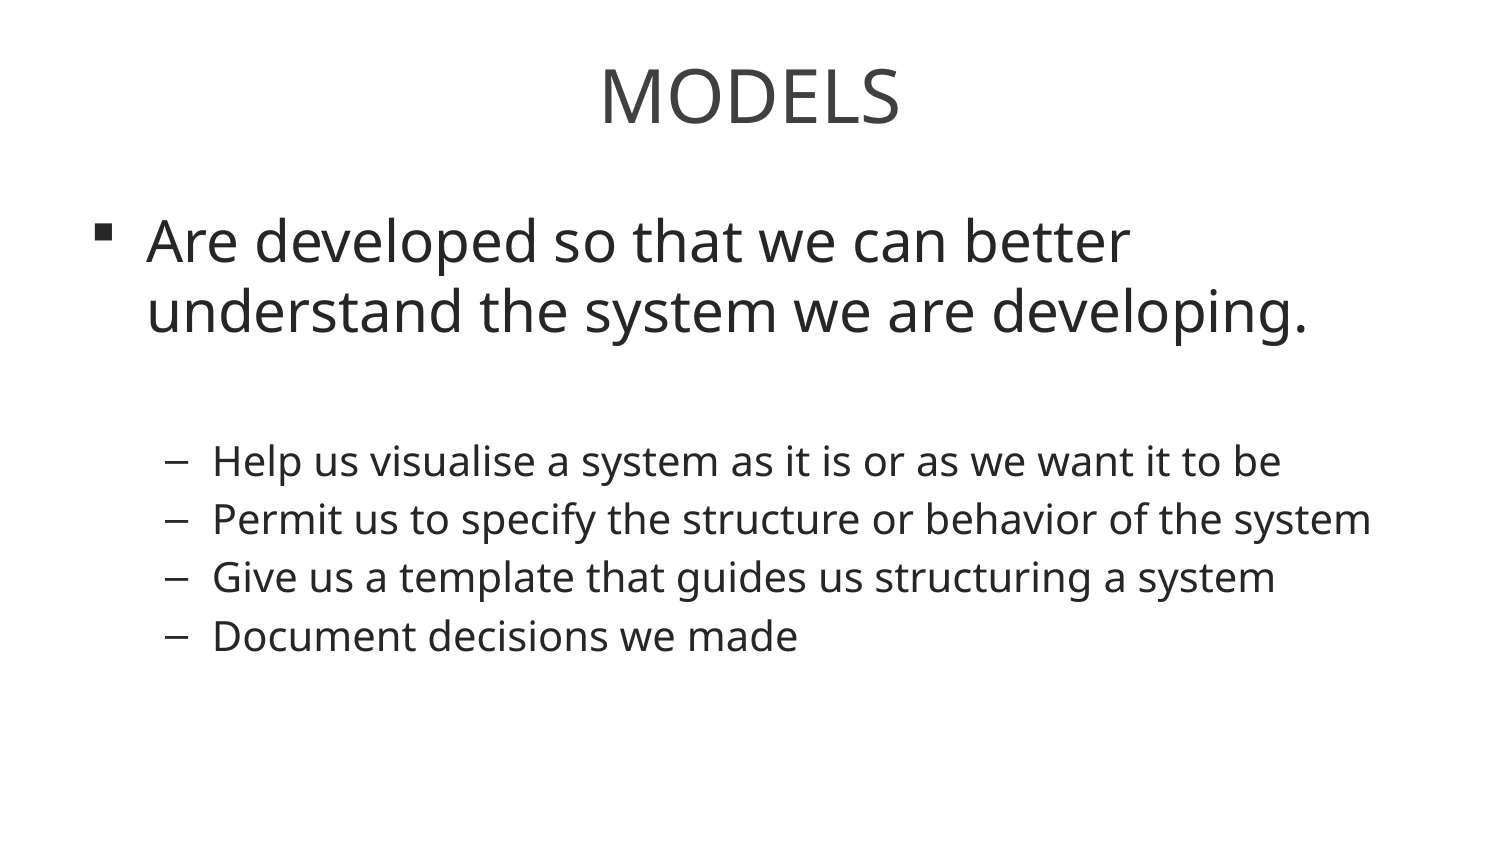

# models
Are developed so that we can better understand the system we are developing.
Help us visualise a system as it is or as we want it to be
Permit us to specify the structure or behavior of the system
Give us a template that guides us structuring a system
Document decisions we made